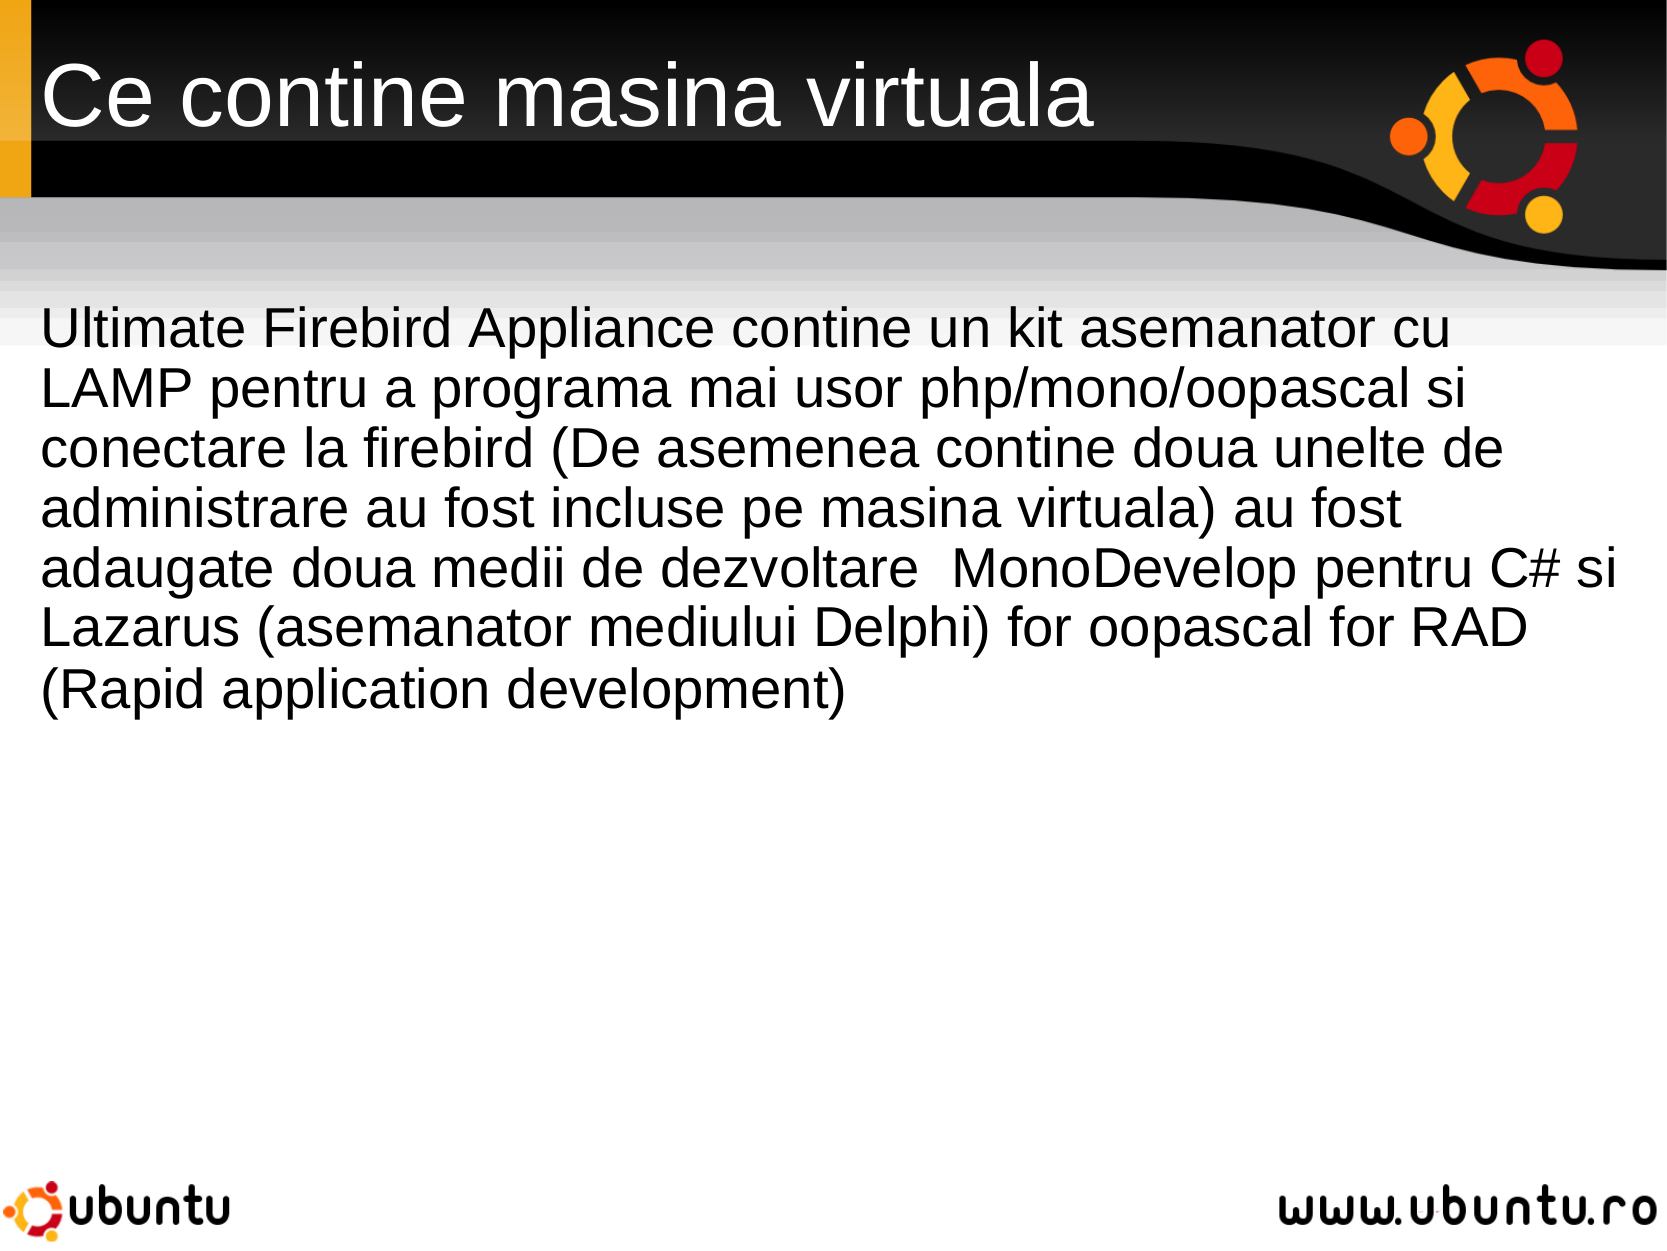

# Ce contine masina virtuala
Ultimate Firebird Appliance contine un kit asemanator cu LAMP pentru a programa mai usor php/mono/oopascal si conectare la firebird (De asemenea contine doua unelte de administrare au fost incluse pe masina virtuala) au fost adaugate doua medii de dezvoltare MonoDevelop pentru C# si Lazarus (asemanator mediului Delphi) for oopascal for RAD (Rapid application development)‏